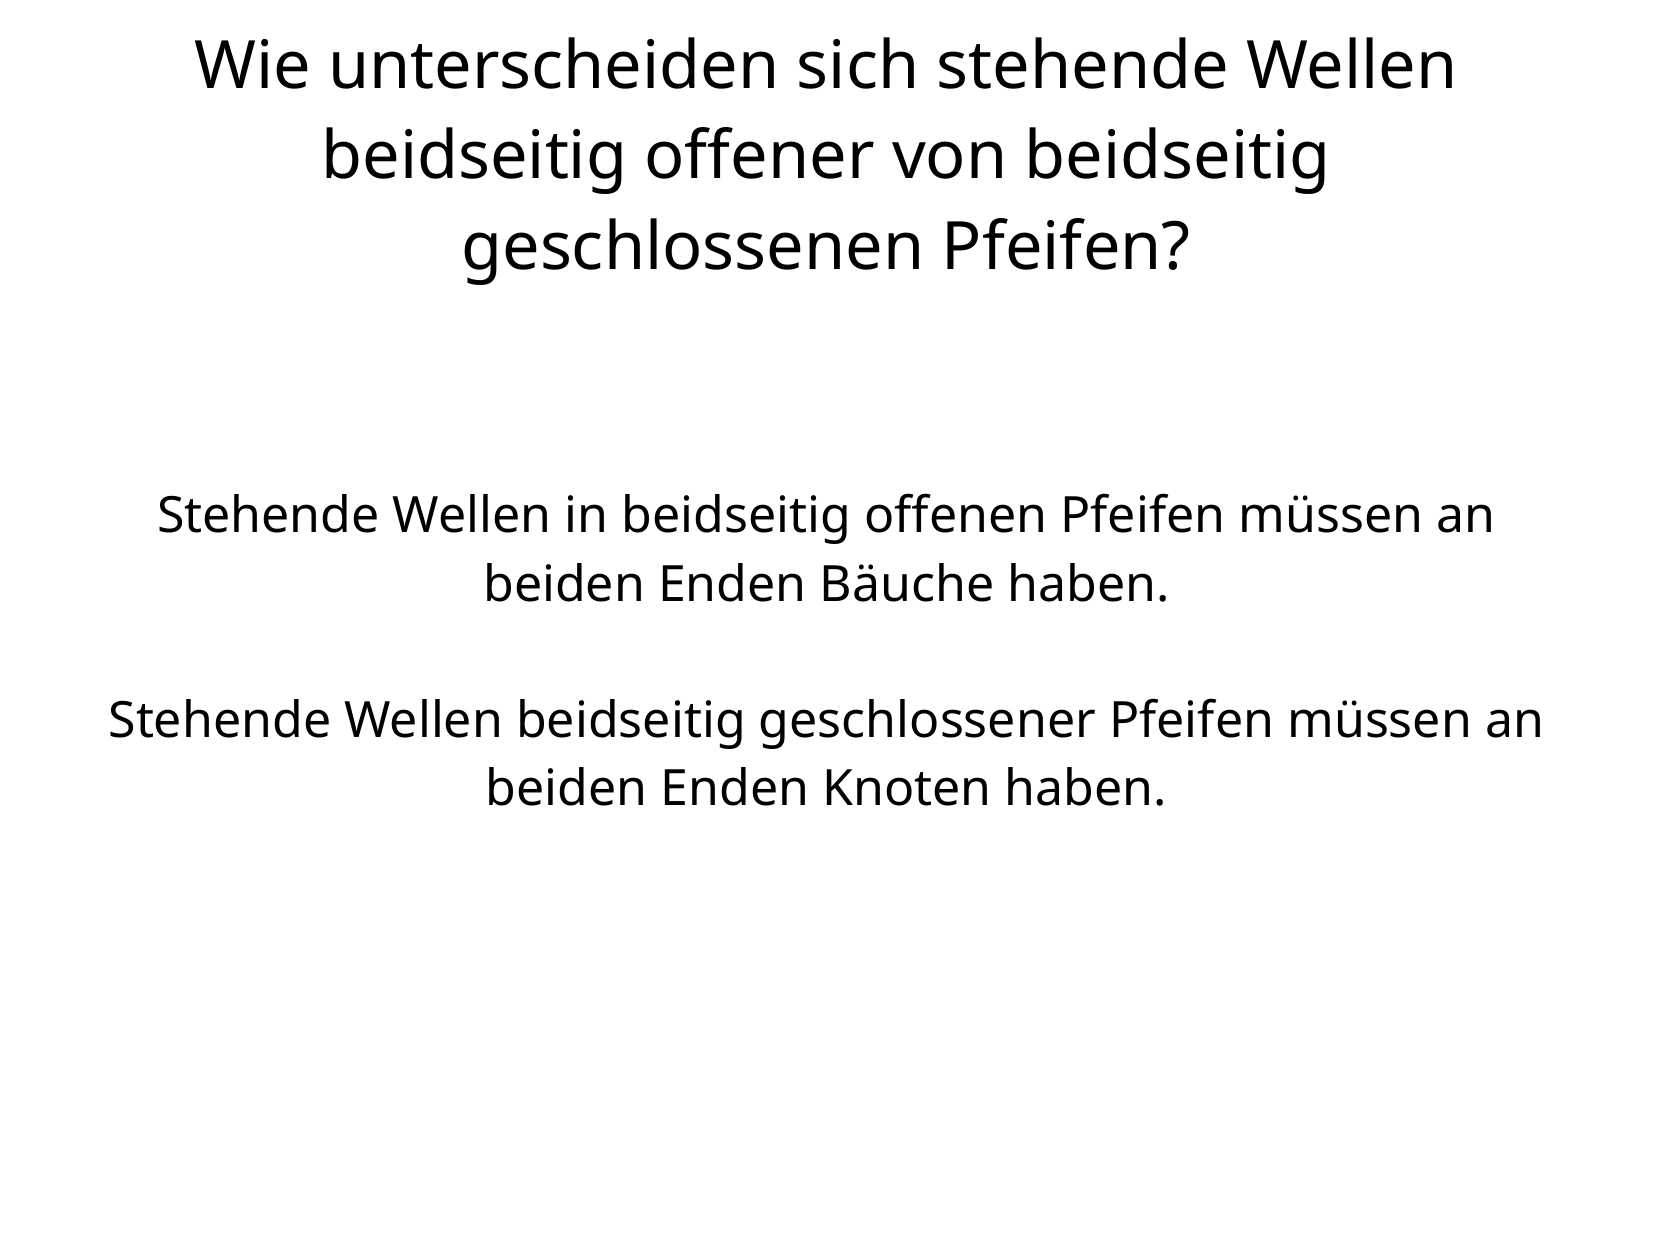

# Wie unterscheiden sich stehende Wellen beidseitig offener von beidseitig geschlossenen Pfeifen?
Stehende Wellen in beidseitig offenen Pfeifen müssen an beiden Enden Bäuche haben.
Stehende Wellen beidseitig geschlossener Pfeifen müssen an beiden Enden Knoten haben.